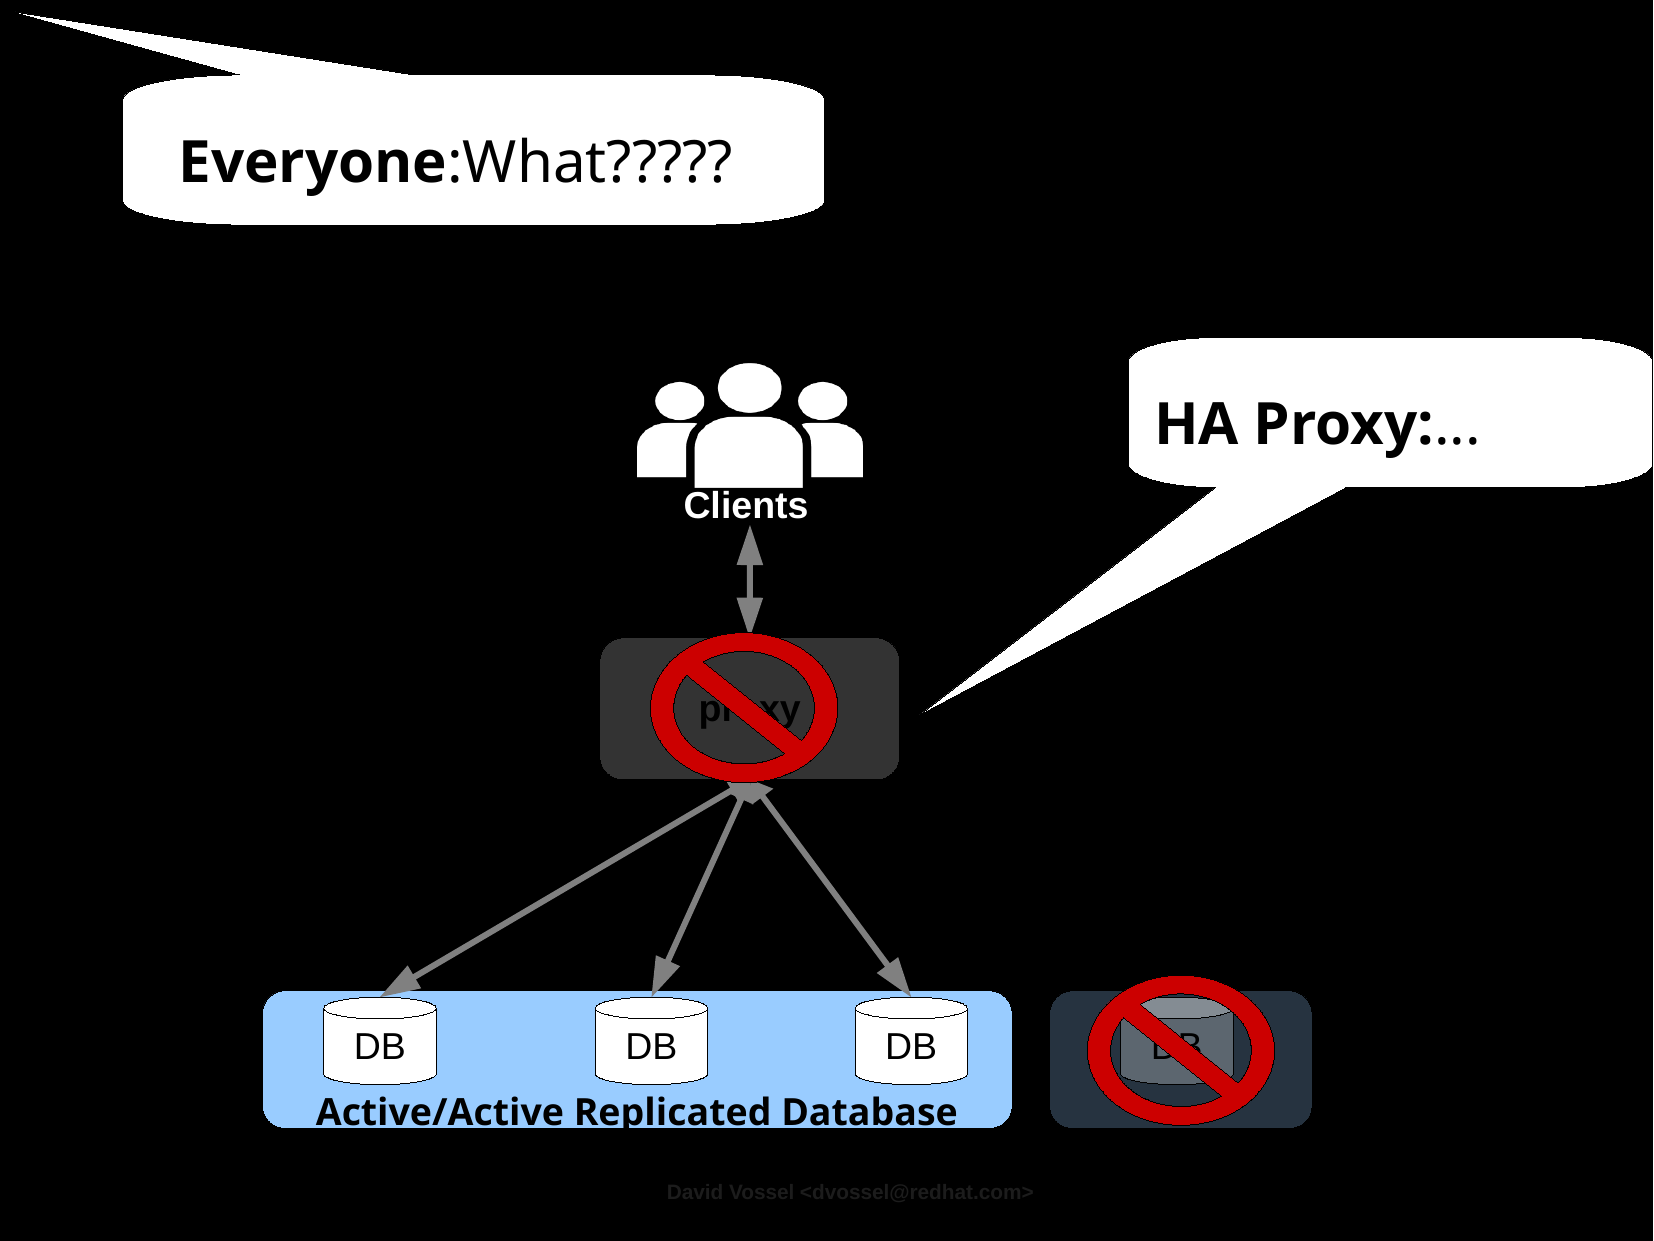

Everyone:What?????
HA Proxy:...
Clients
proxy
Active/Active Replicated Database
DB
DB
DB
DB